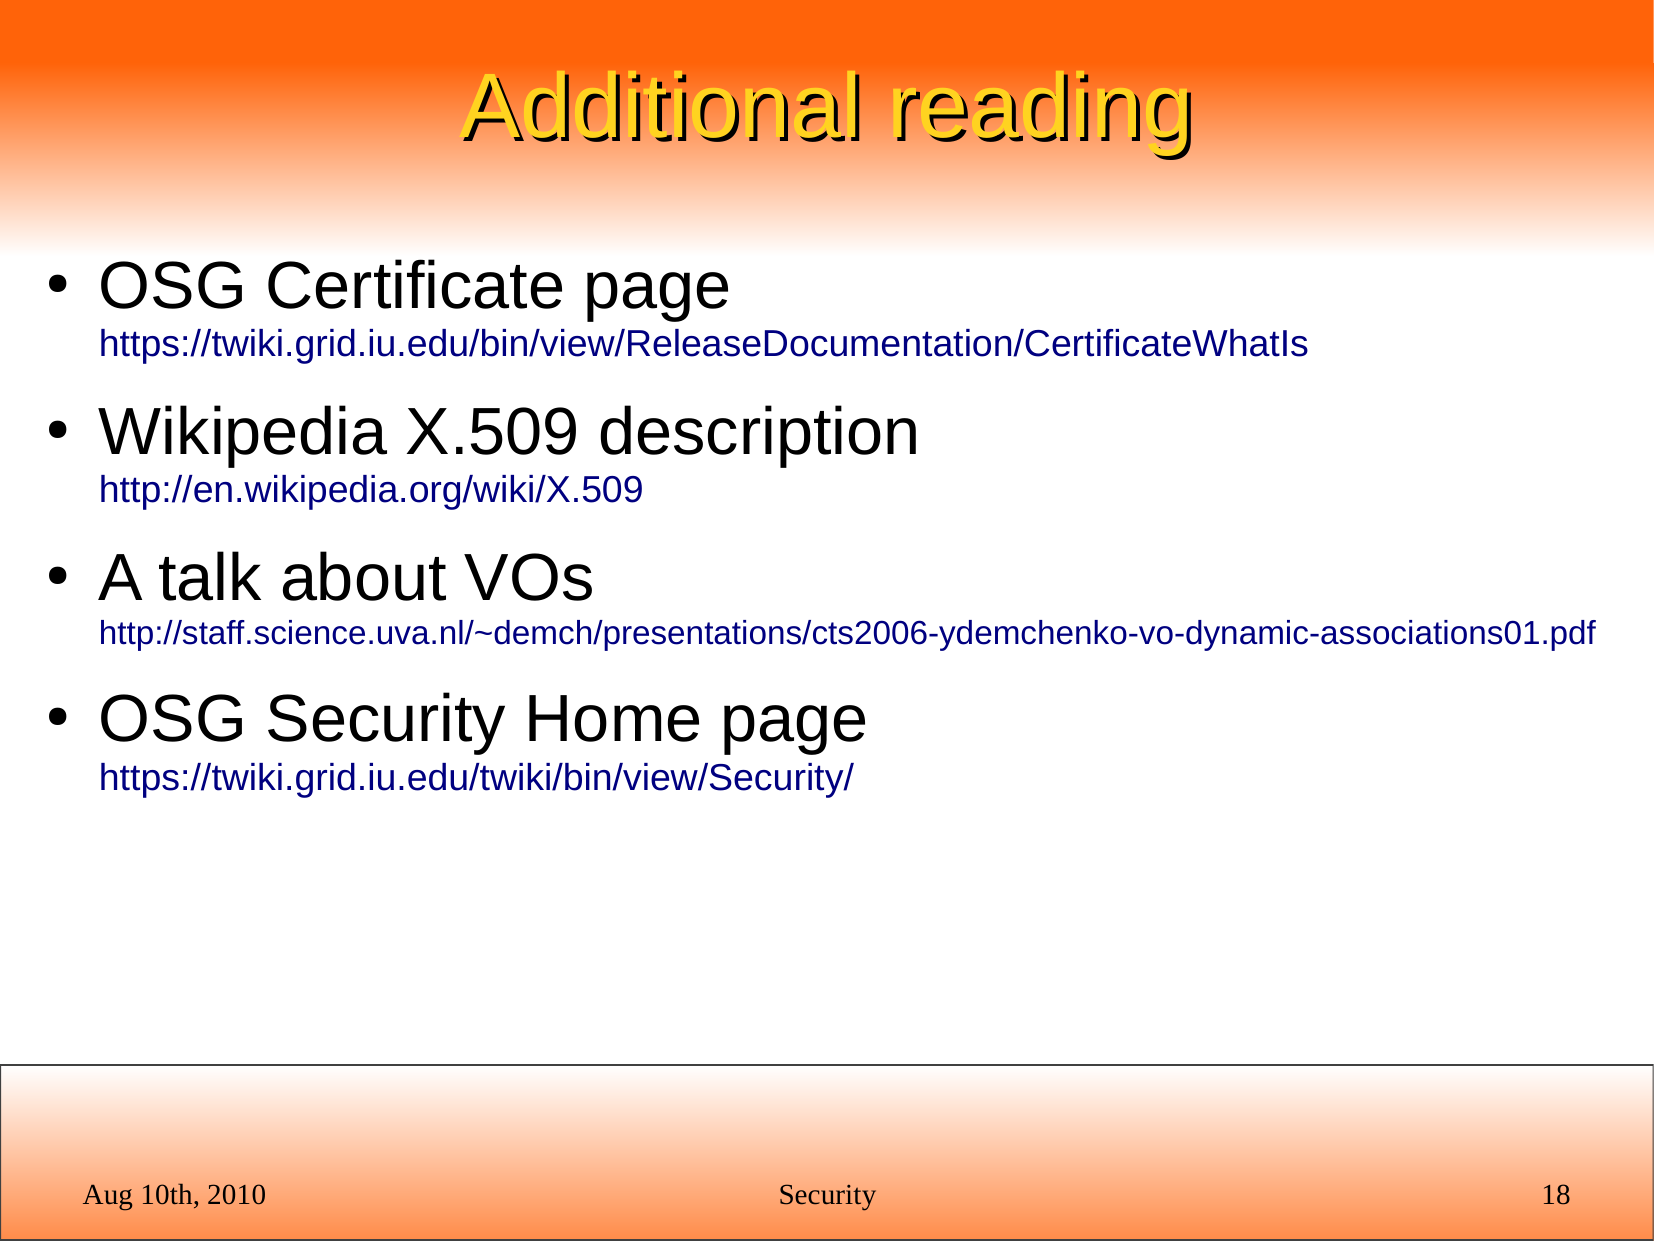

# Additional reading
OSG Certificate page
https://twiki.grid.iu.edu/bin/view/ReleaseDocumentation/CertificateWhatIs
Wikipedia X.509 description
http://en.wikipedia.org/wiki/X.509
A talk about VOs
http://staff.science.uva.nl/~demch/presentations/cts2006-ydemchenko-vo-dynamic-associations01.pdf
OSG Security Home page
https://twiki.grid.iu.edu/twiki/bin/view/Security/
Aug 10th, 2010
Security
18